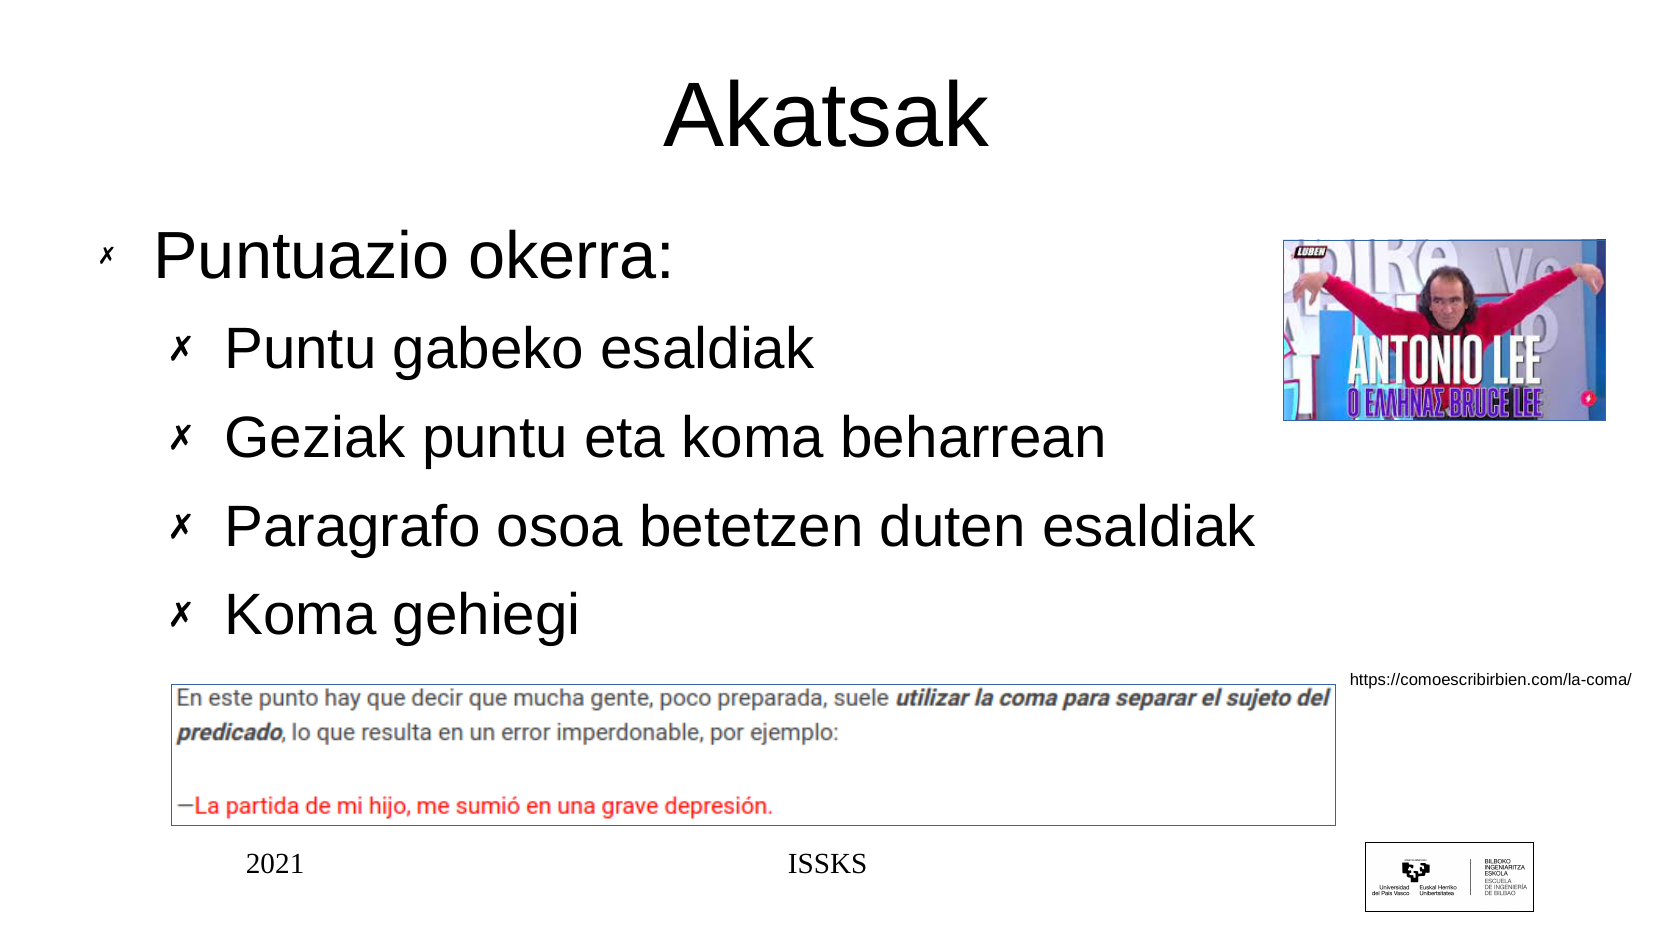

# Akatsak
Puntuazio okerra:
Puntu gabeko esaldiak
Geziak puntu eta koma beharrean
Paragrafo osoa betetzen duten esaldiak
Koma gehiegi
https://comoescribirbien.com/la-coma/